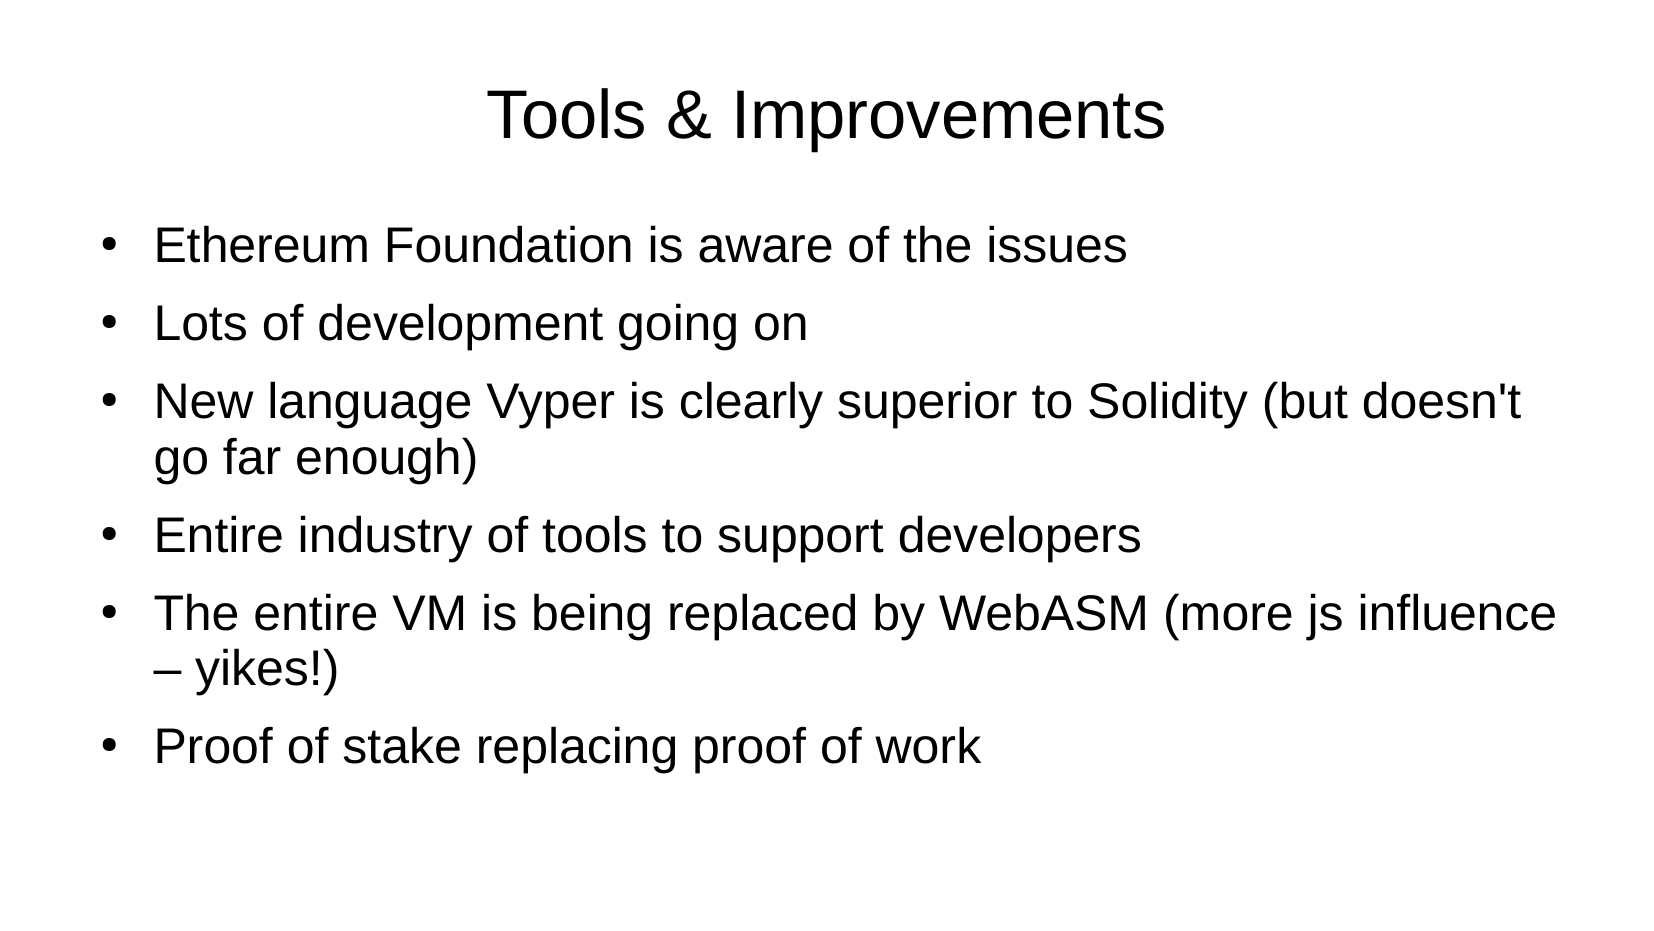

# Tools & Improvements
Ethereum Foundation is aware of the issues
Lots of development going on
New language Vyper is clearly superior to Solidity (but doesn't go far enough)
Entire industry of tools to support developers
The entire VM is being replaced by WebASM (more js influence – yikes!)
Proof of stake replacing proof of work